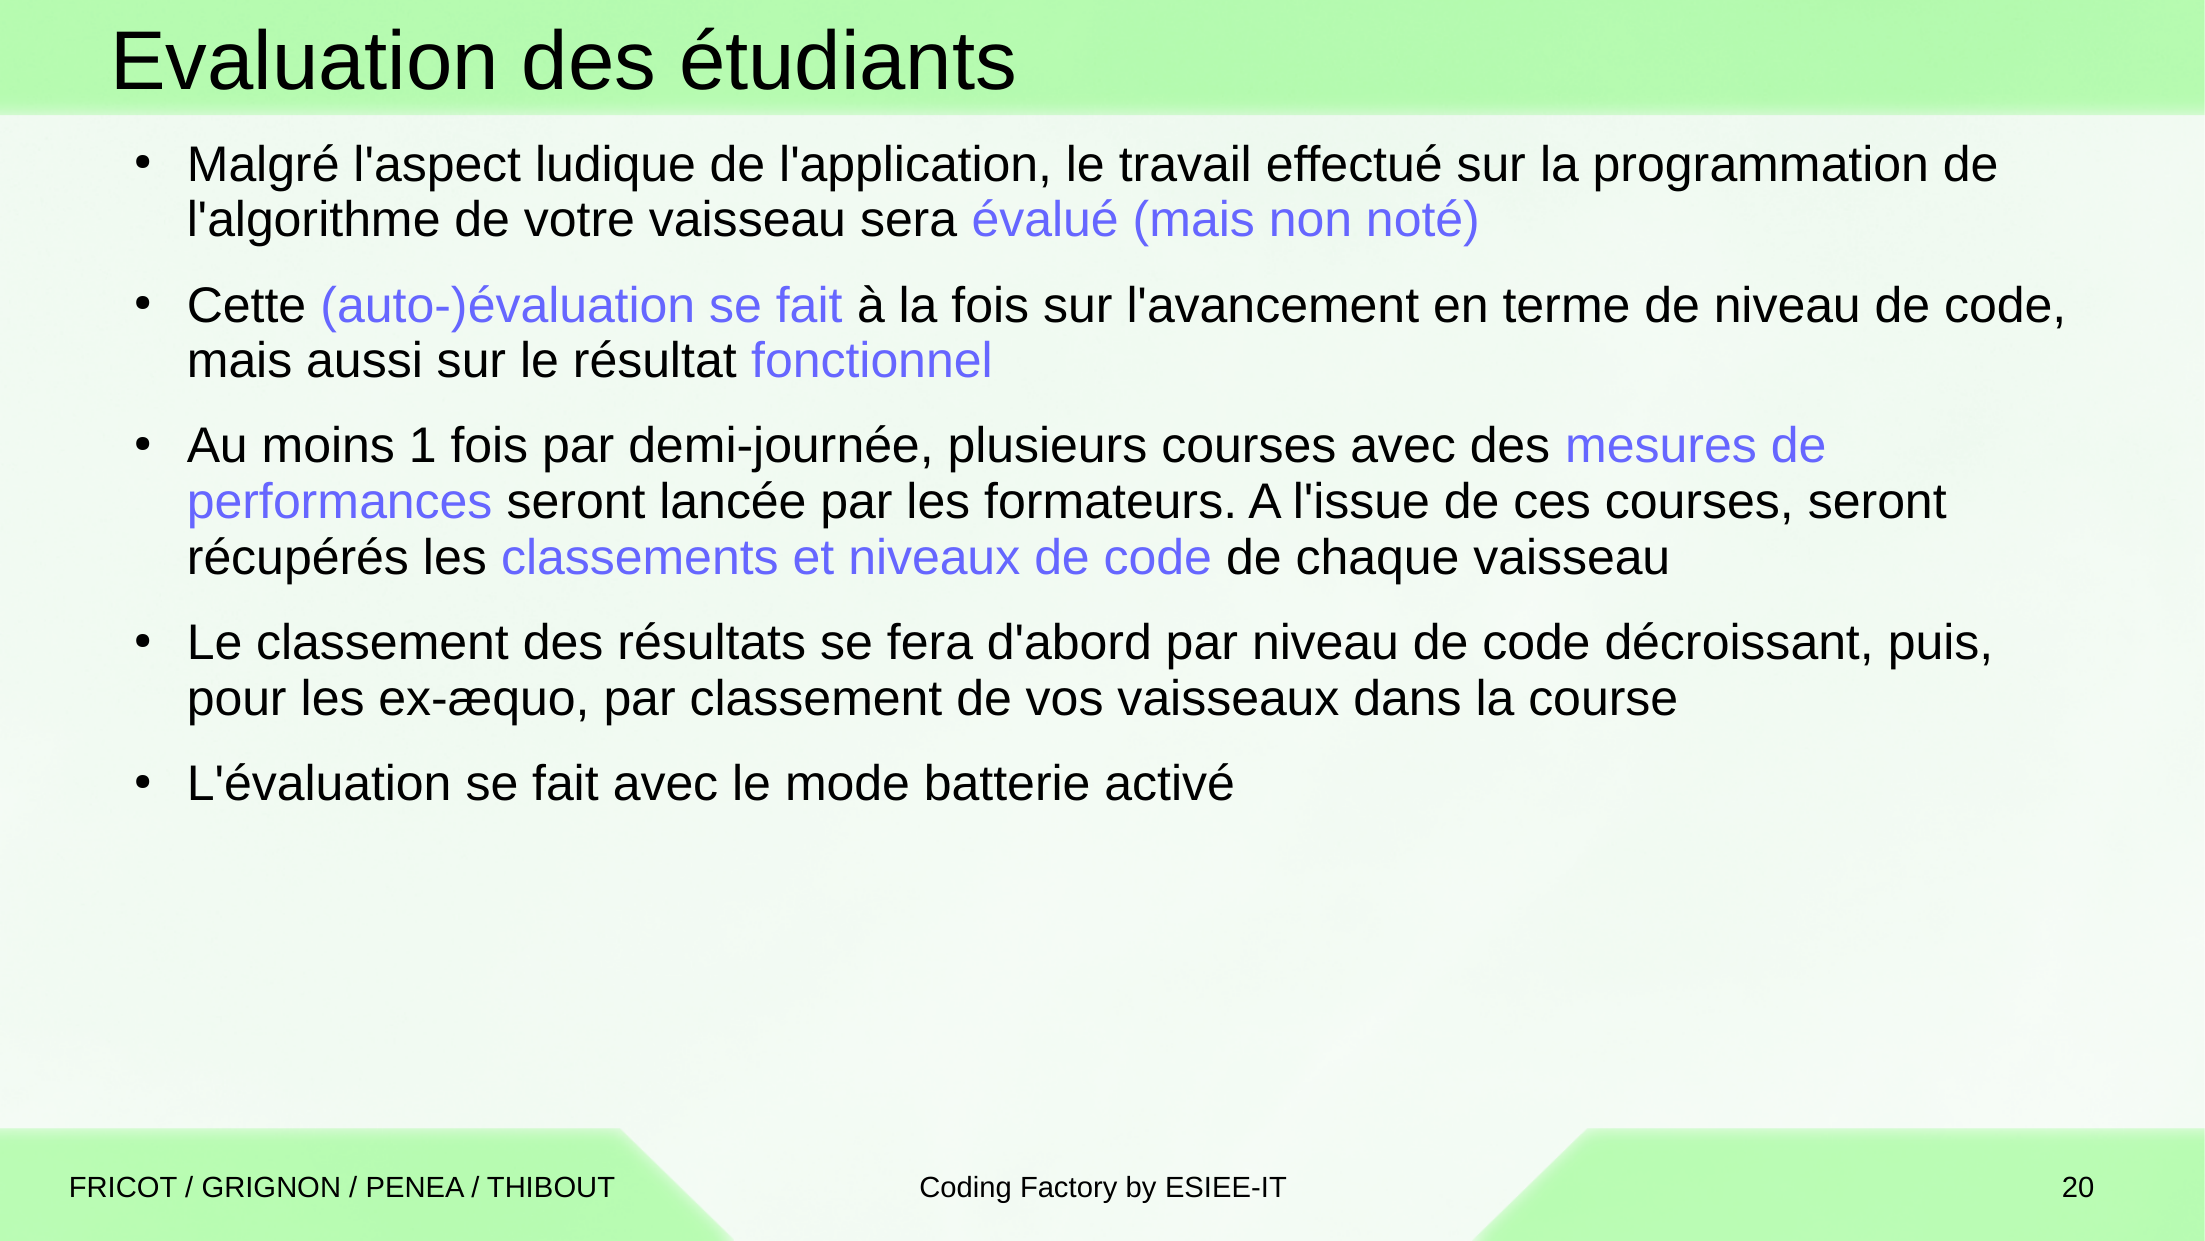

# Evaluation des étudiants
Malgré l'aspect ludique de l'application, le travail effectué sur la programmation de l'algorithme de votre vaisseau sera évalué (mais non noté)
Cette (auto-)évaluation se fait à la fois sur l'avancement en terme de niveau de code, mais aussi sur le résultat fonctionnel
Au moins 1 fois par demi-journée, plusieurs courses avec des mesures de performances seront lancée par les formateurs. A l'issue de ces courses, seront récupérés les classements et niveaux de code de chaque vaisseau
Le classement des résultats se fera d'abord par niveau de code décroissant, puis, pour les ex-æquo, par classement de vos vaisseaux dans la course
L'évaluation se fait avec le mode batterie activé
FRICOT / GRIGNON / PENEA / THIBOUT
Coding Factory by ESIEE-IT
20